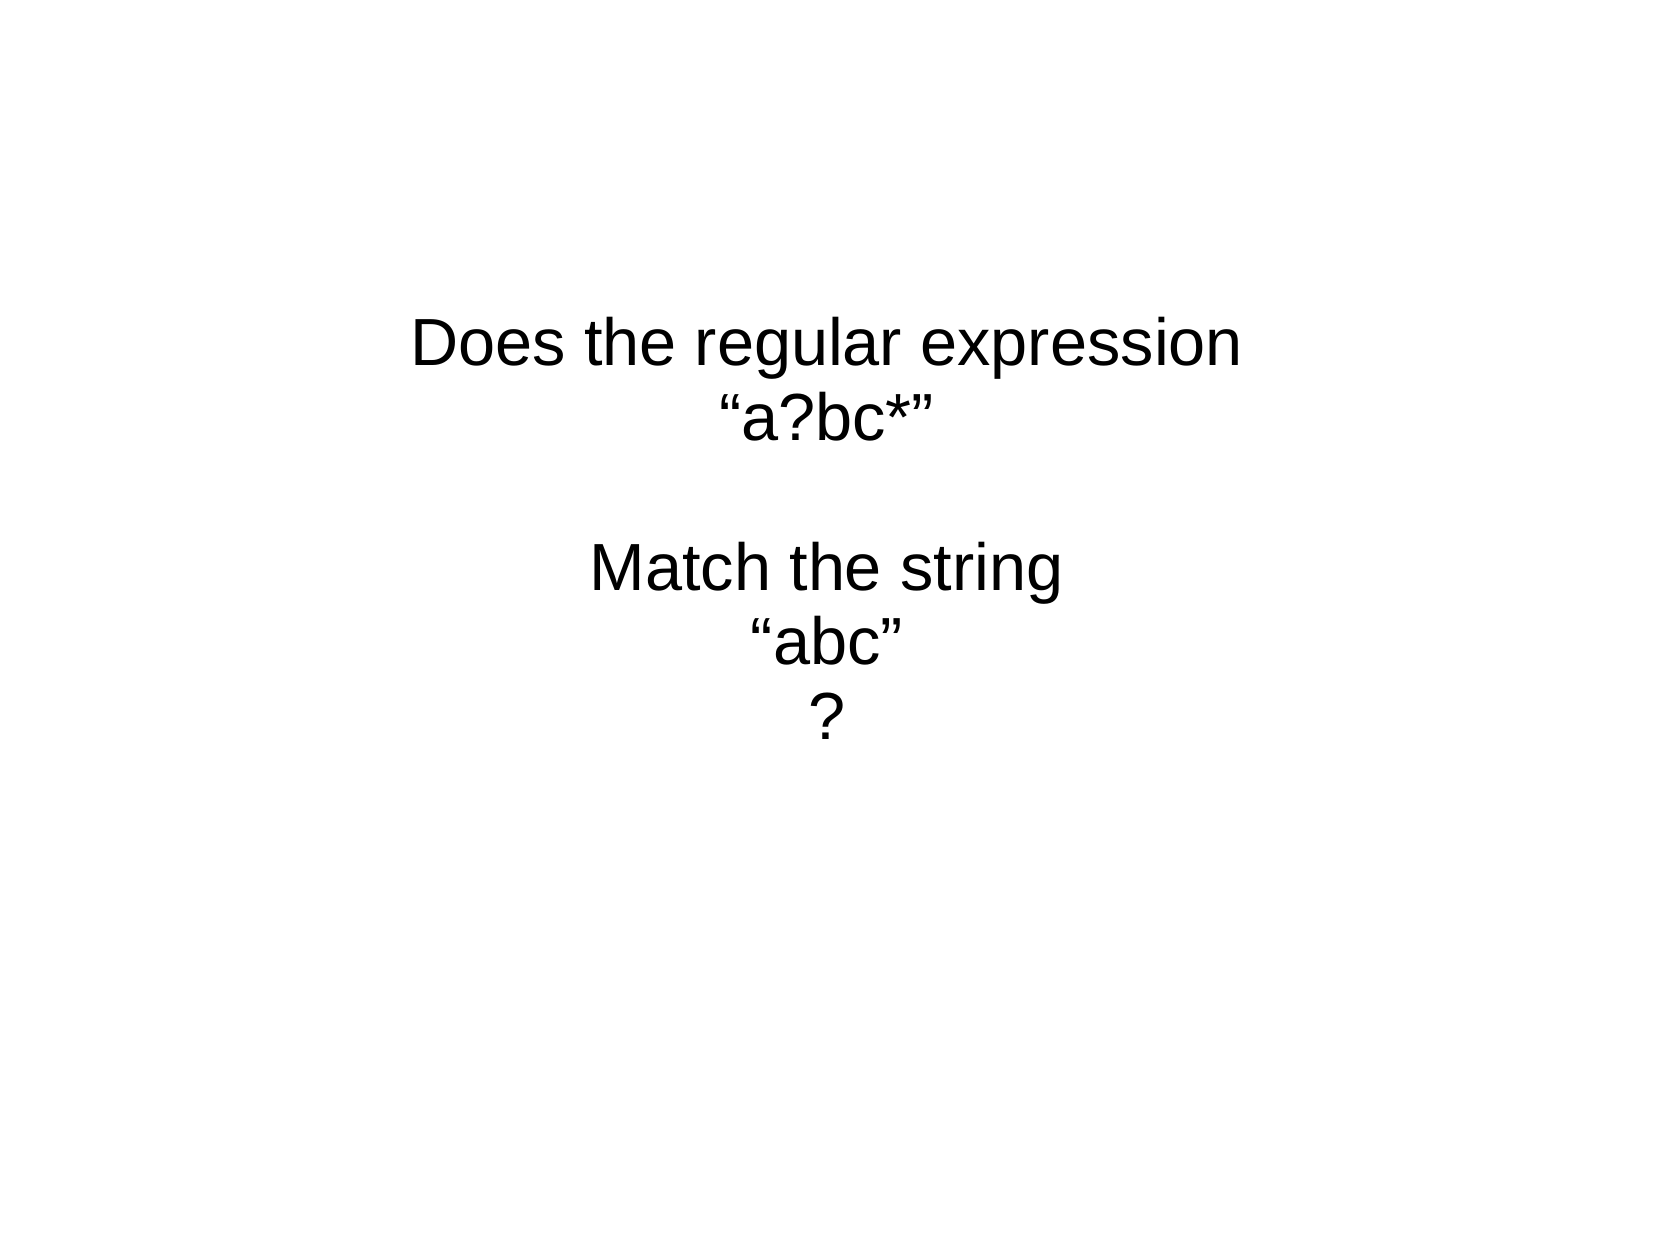

# Does the regular expression
“a?bc*”
Match the string
“abc”
?